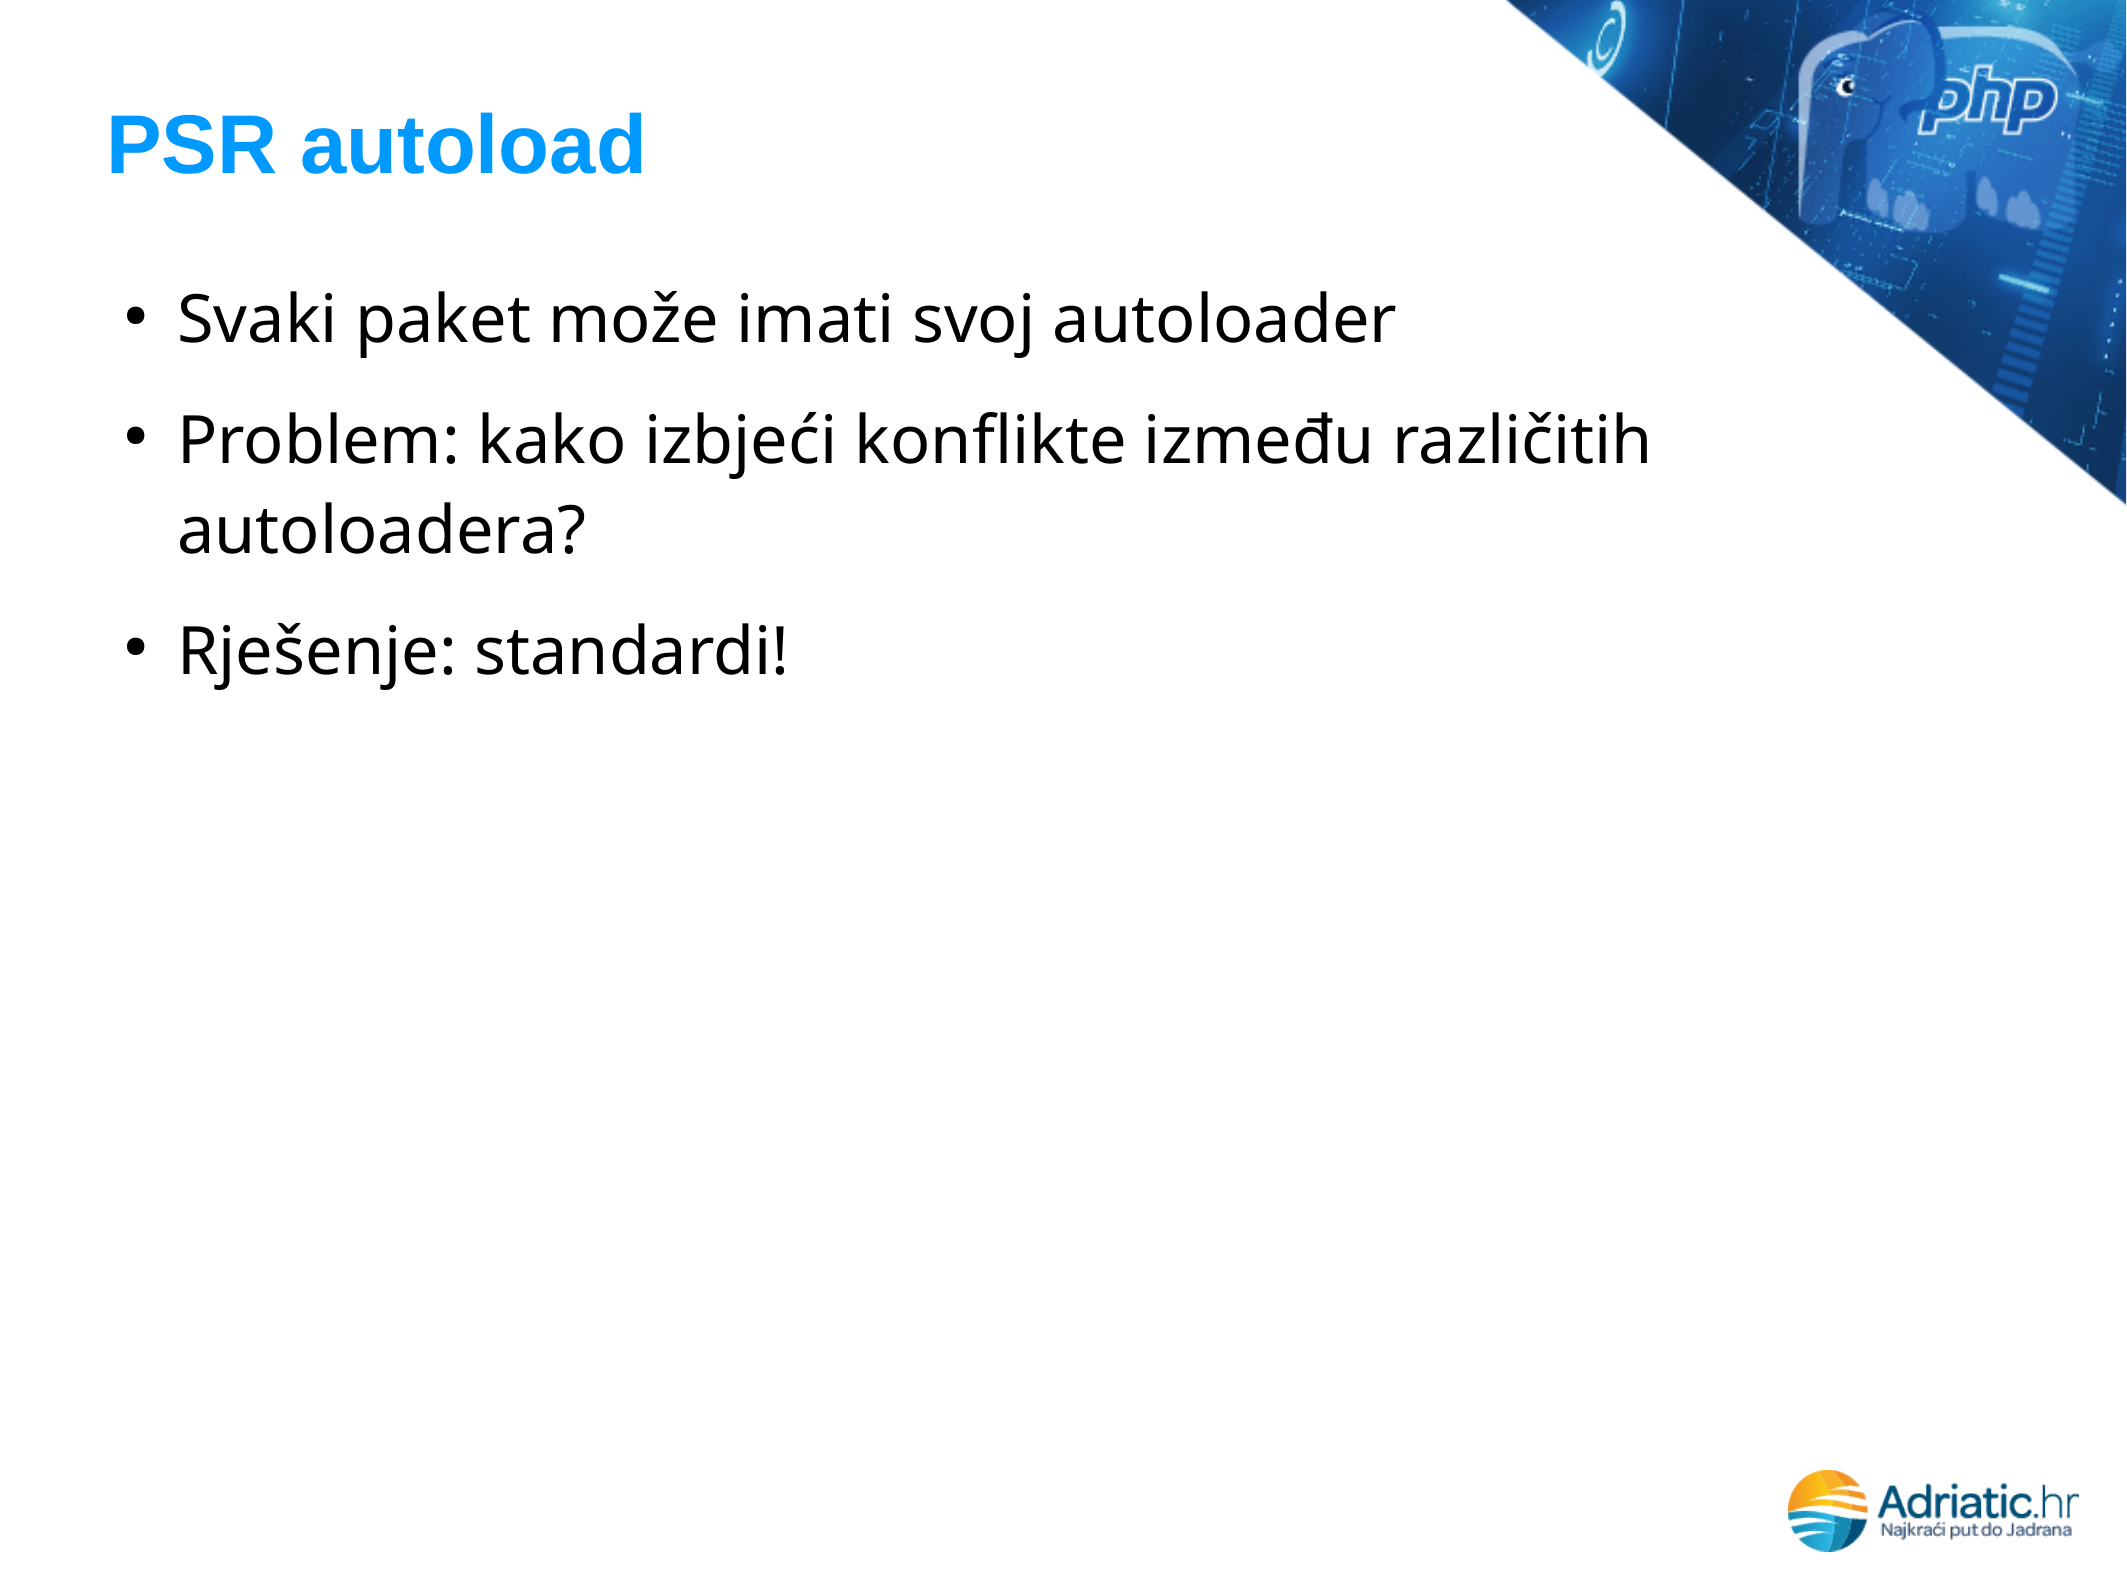

# PSR autoload
Svaki paket može imati svoj autoloader
Problem: kako izbjeći konflikte između različitih autoloadera?
Rješenje: standardi!